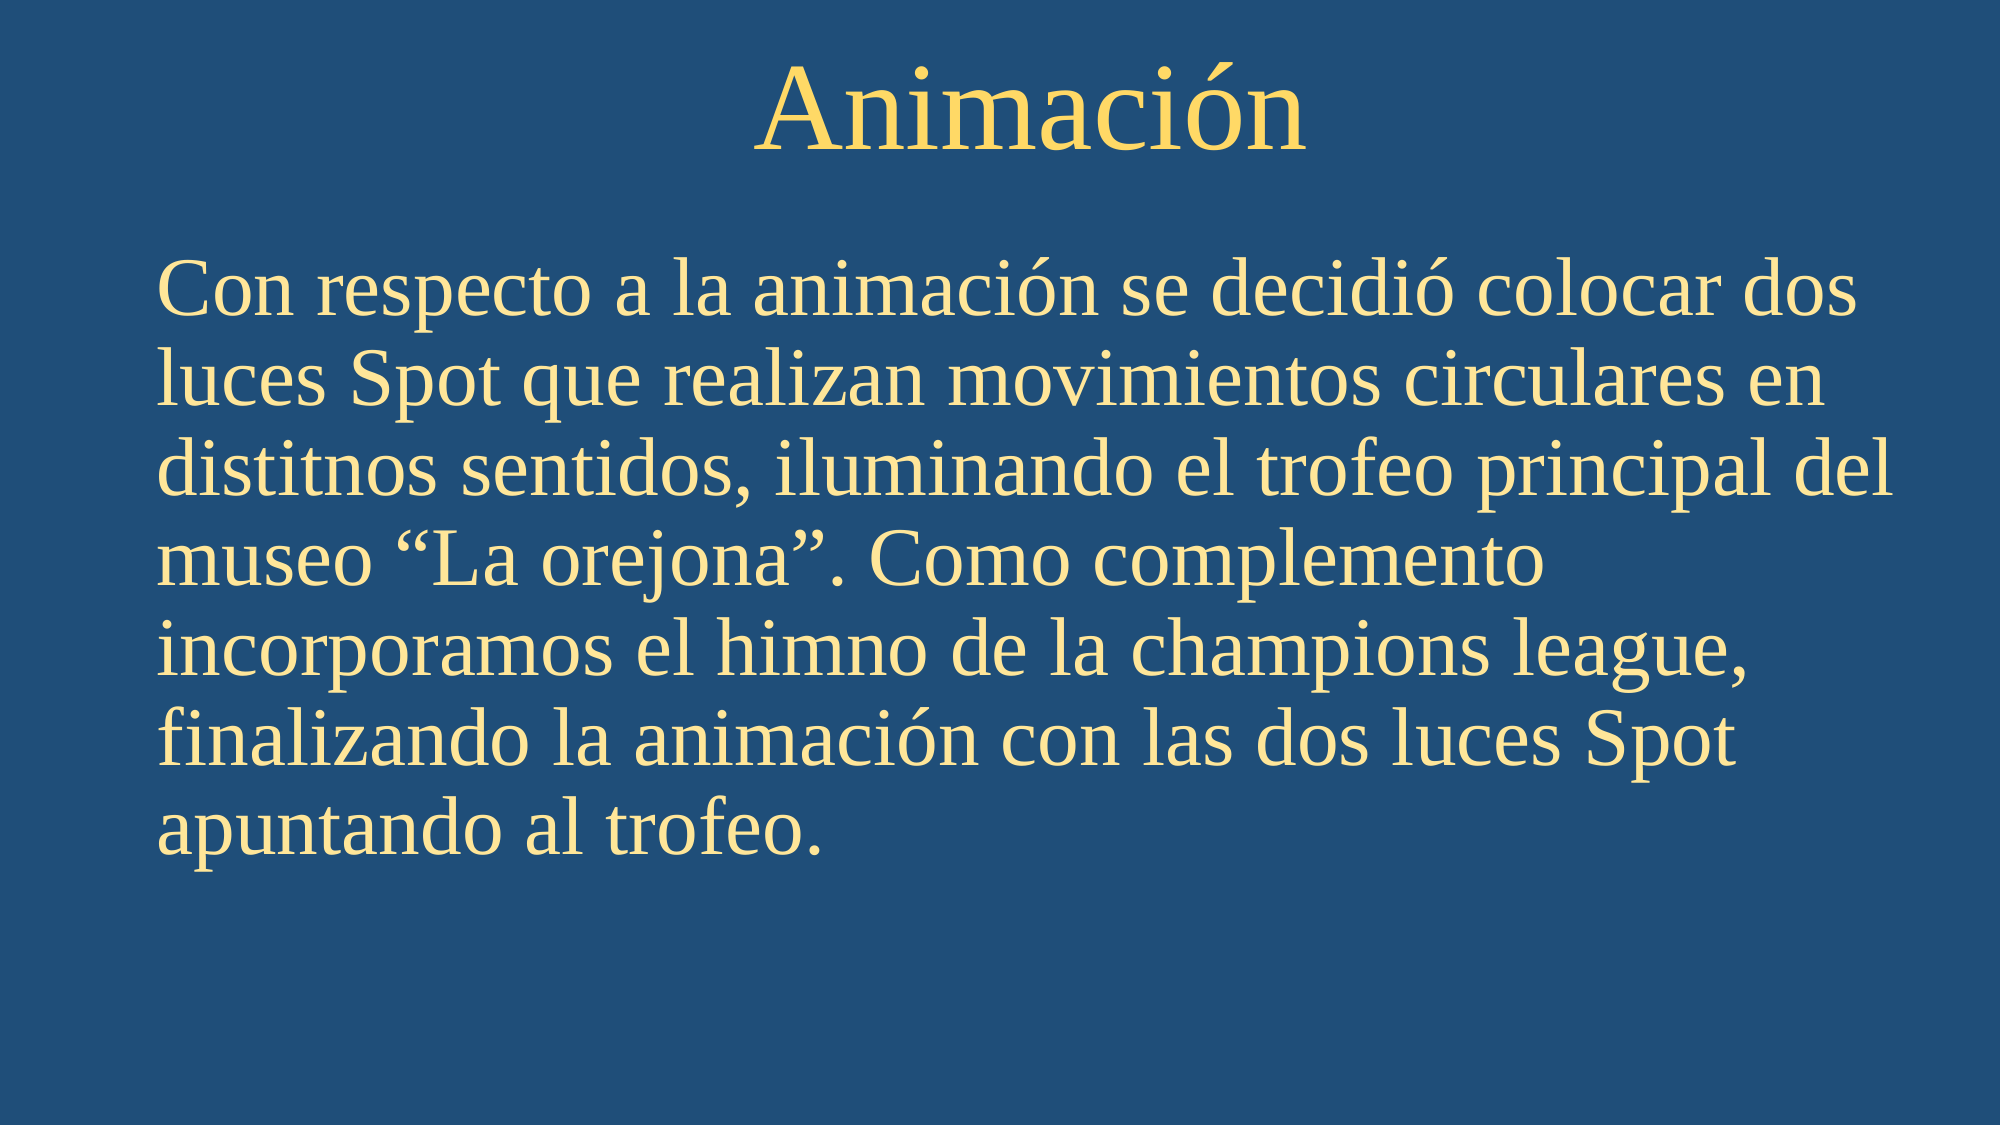

# Animación
Con respecto a la animación se decidió colocar dos luces Spot que realizan movimientos circulares en distitnos sentidos, iluminando el trofeo principal del museo “La orejona”. Como complemento incorporamos el himno de la champions league, finalizando la animación con las dos luces Spot apuntando al trofeo.